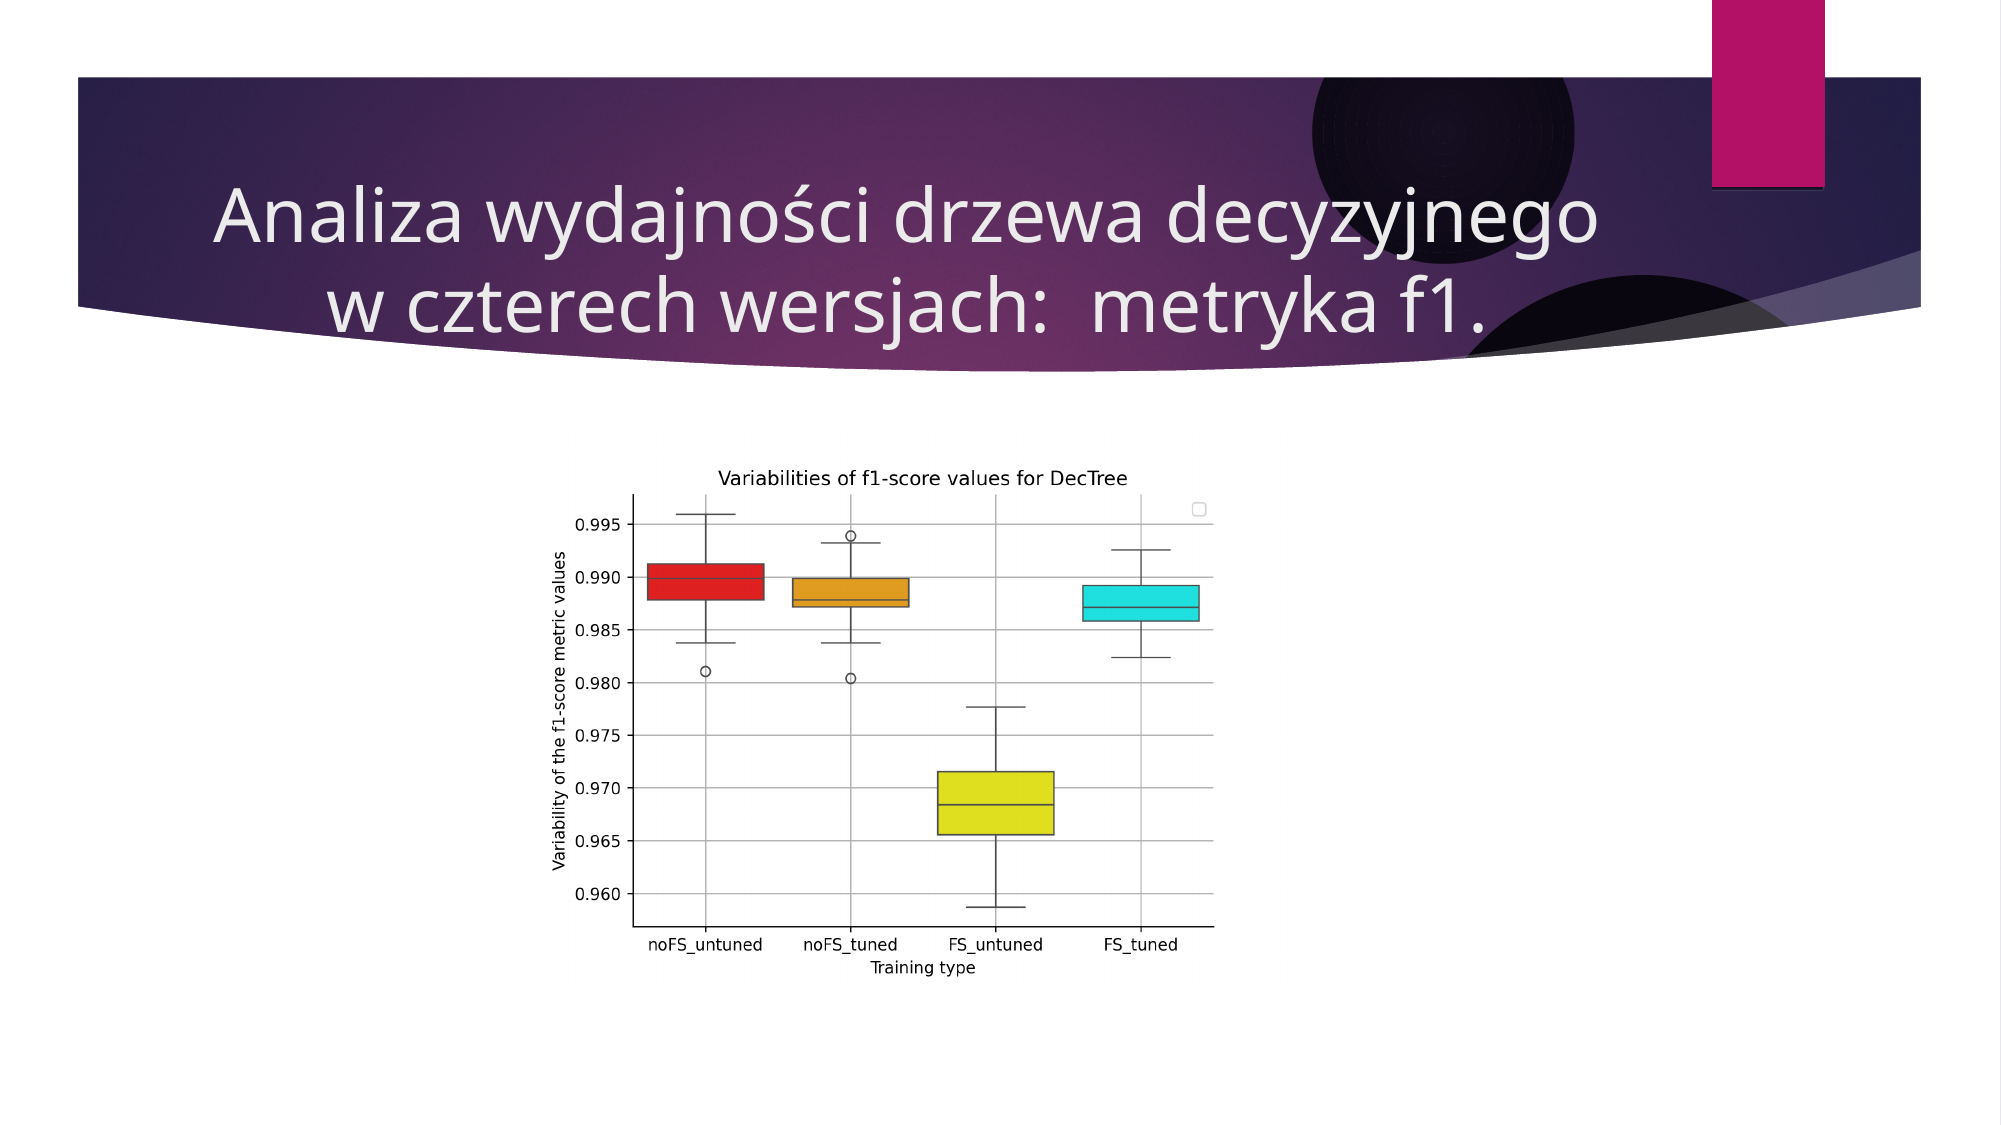

# Analiza wydajności drzewa decyzyjnego w czterech wersjach: metryka f1.